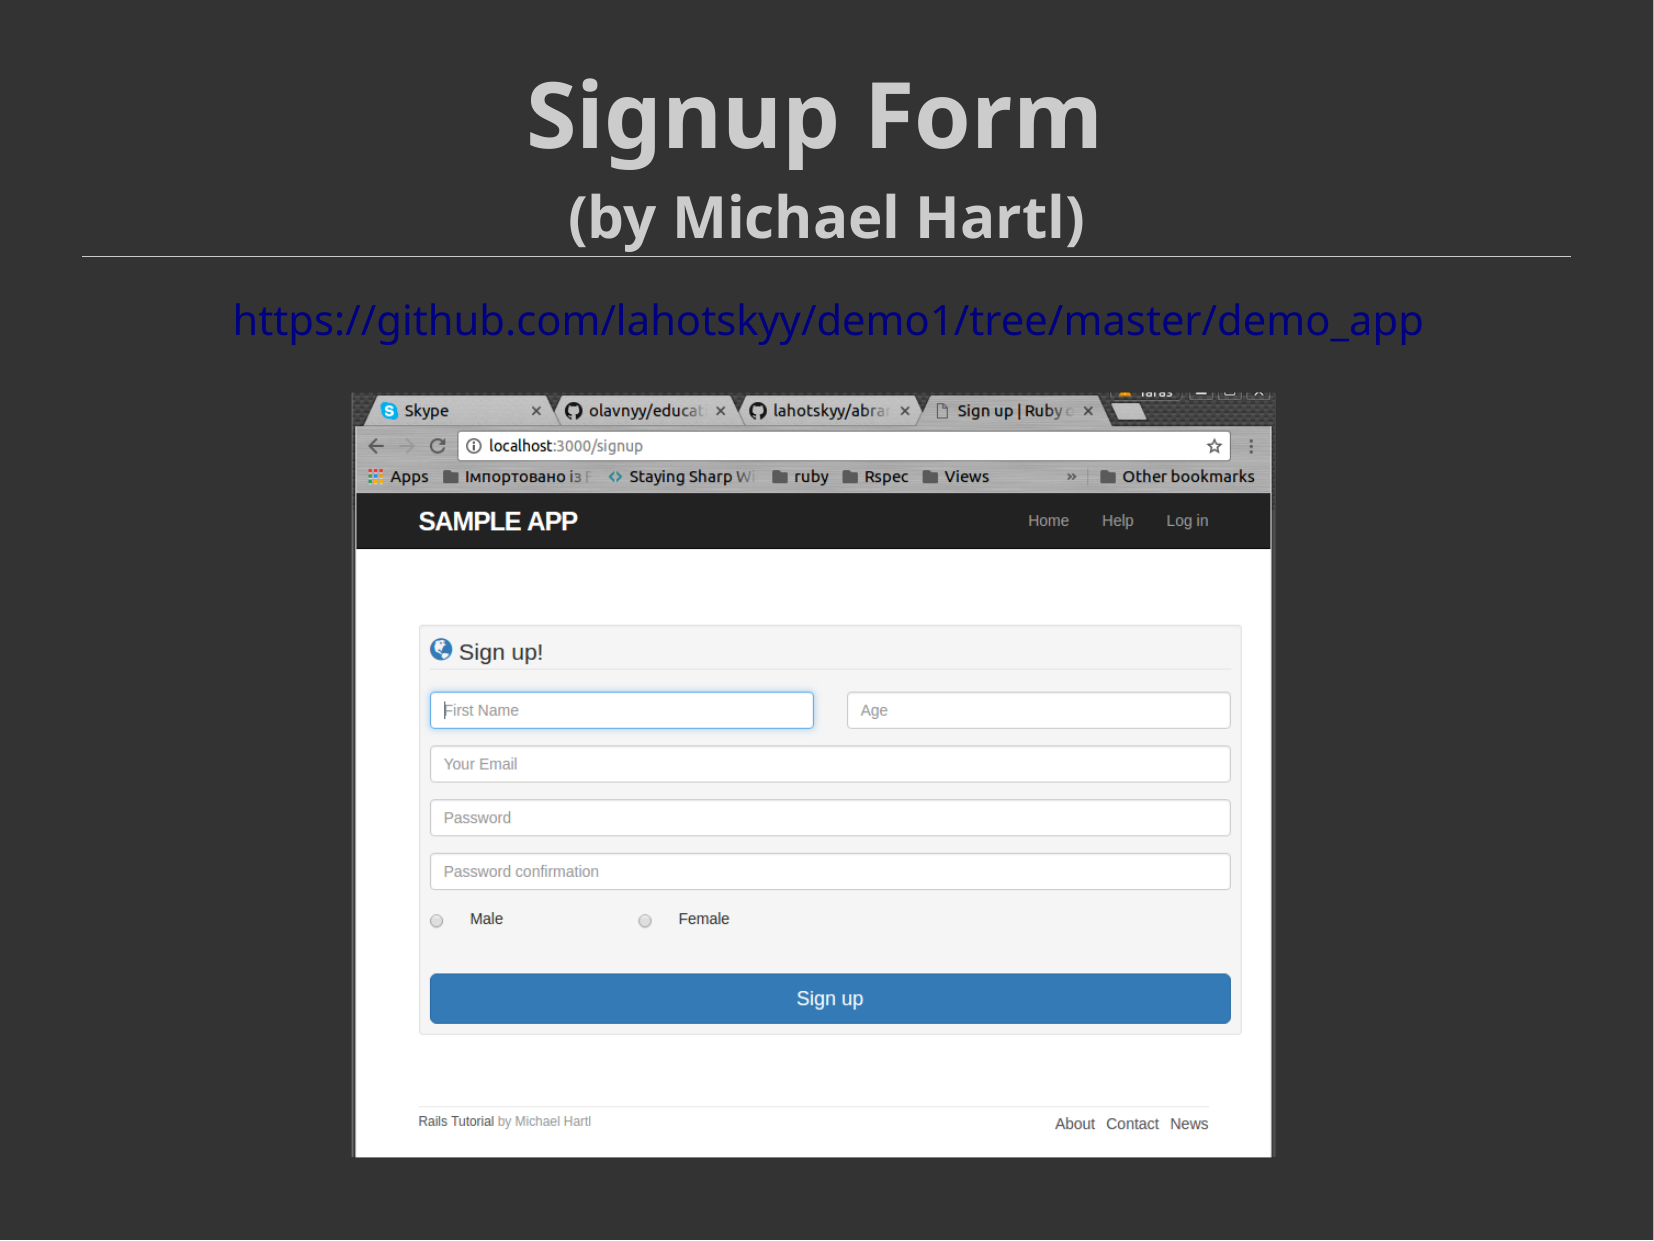

# Signup Form (by Michael Hartl)
https://github.com/lahotskyy/demo1/tree/master/demo_app